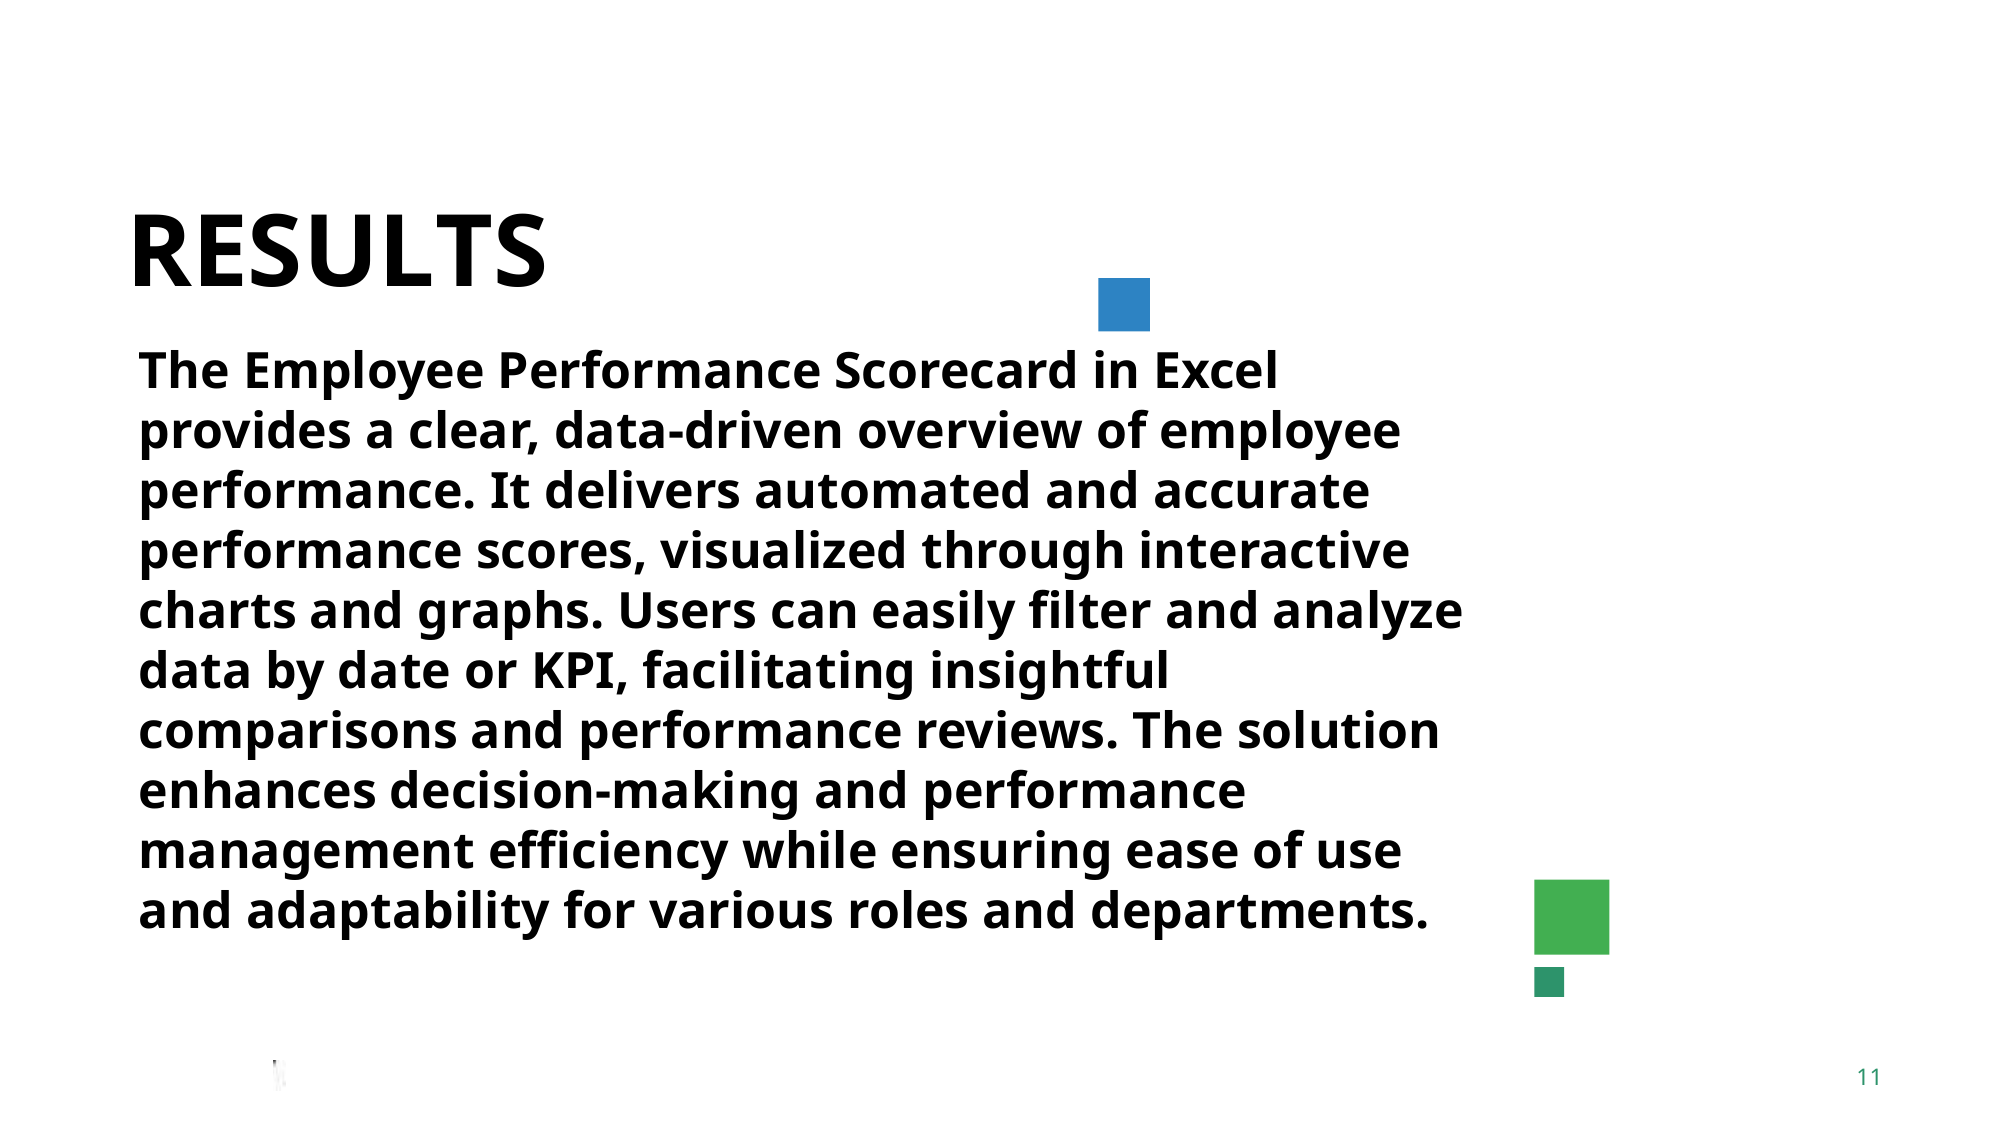

# RESULTS
The Employee Performance Scorecard in Excel provides a clear, data-driven overview of employee performance. It delivers automated and accurate performance scores, visualized through interactive charts and graphs. Users can easily filter and analyze data by date or KPI, facilitating insightful comparisons and performance reviews. The solution enhances decision-making and performance management efficiency while ensuring ease of use and adaptability for various roles and departments.